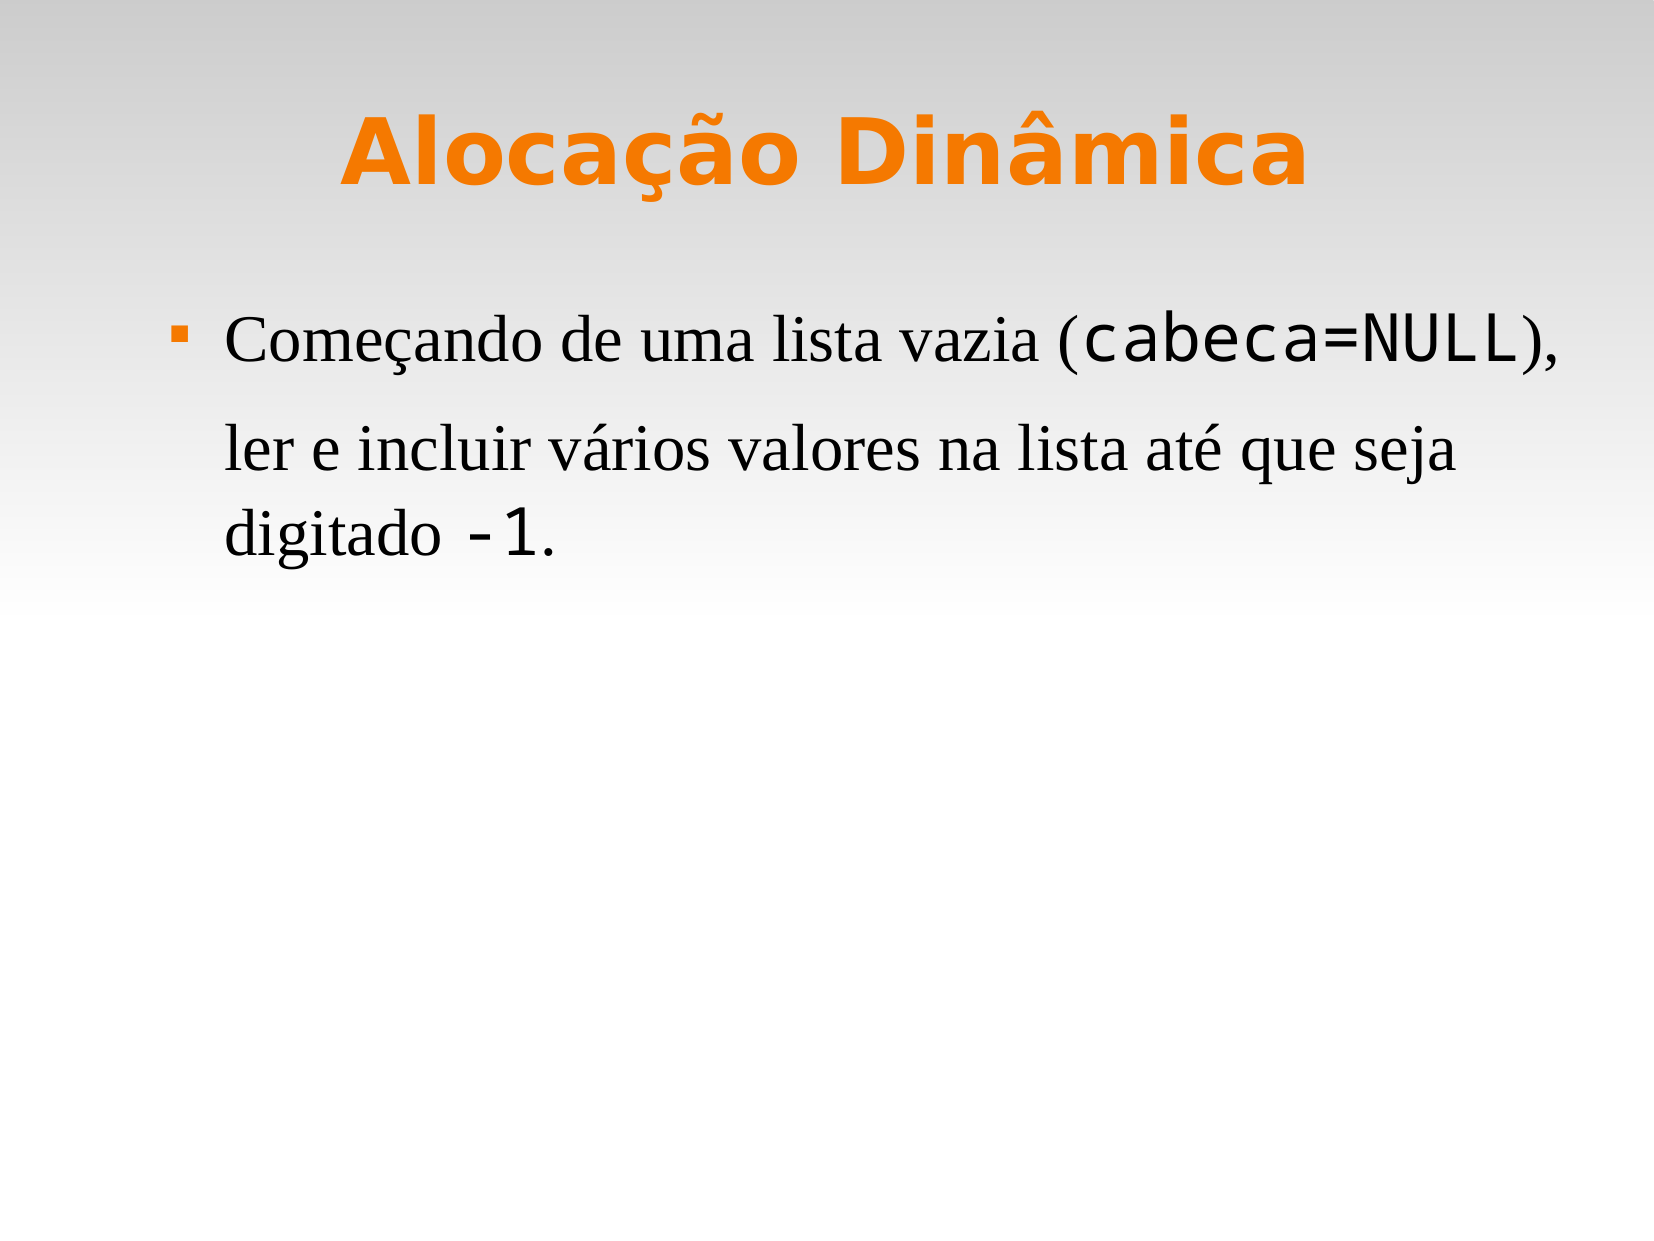

# Alocação Dinâmica
Começando de uma lista vazia (cabeca=NULL),
ler e incluir vários valores na lista até que seja digitado -1.